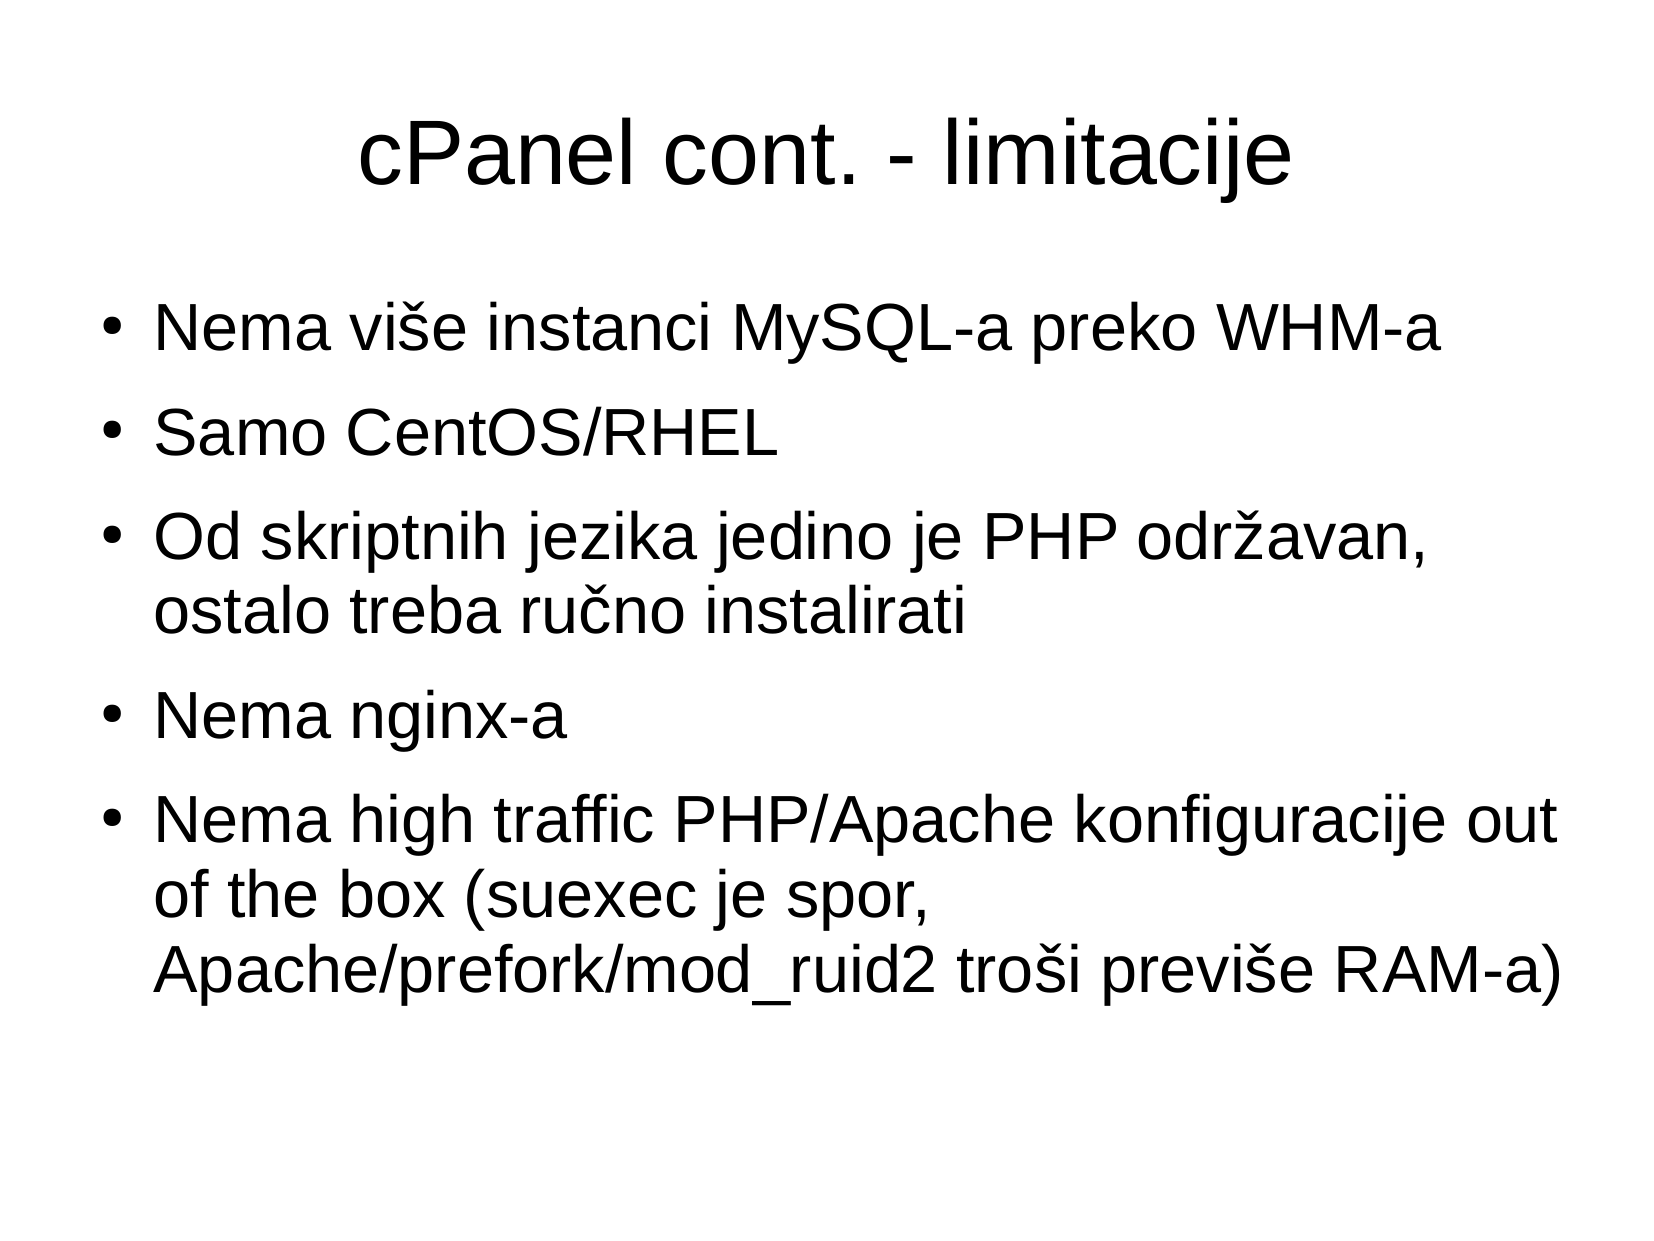

# cPanel cont. - limitacije
Nema više instanci MySQL-a preko WHM-a
Samo CentOS/RHEL
Od skriptnih jezika jedino je PHP održavan, ostalo treba ručno instalirati
Nema nginx-a
Nema high traffic PHP/Apache konfiguracije out of the box (suexec je spor, Apache/prefork/mod_ruid2 troši previše RAM-a)